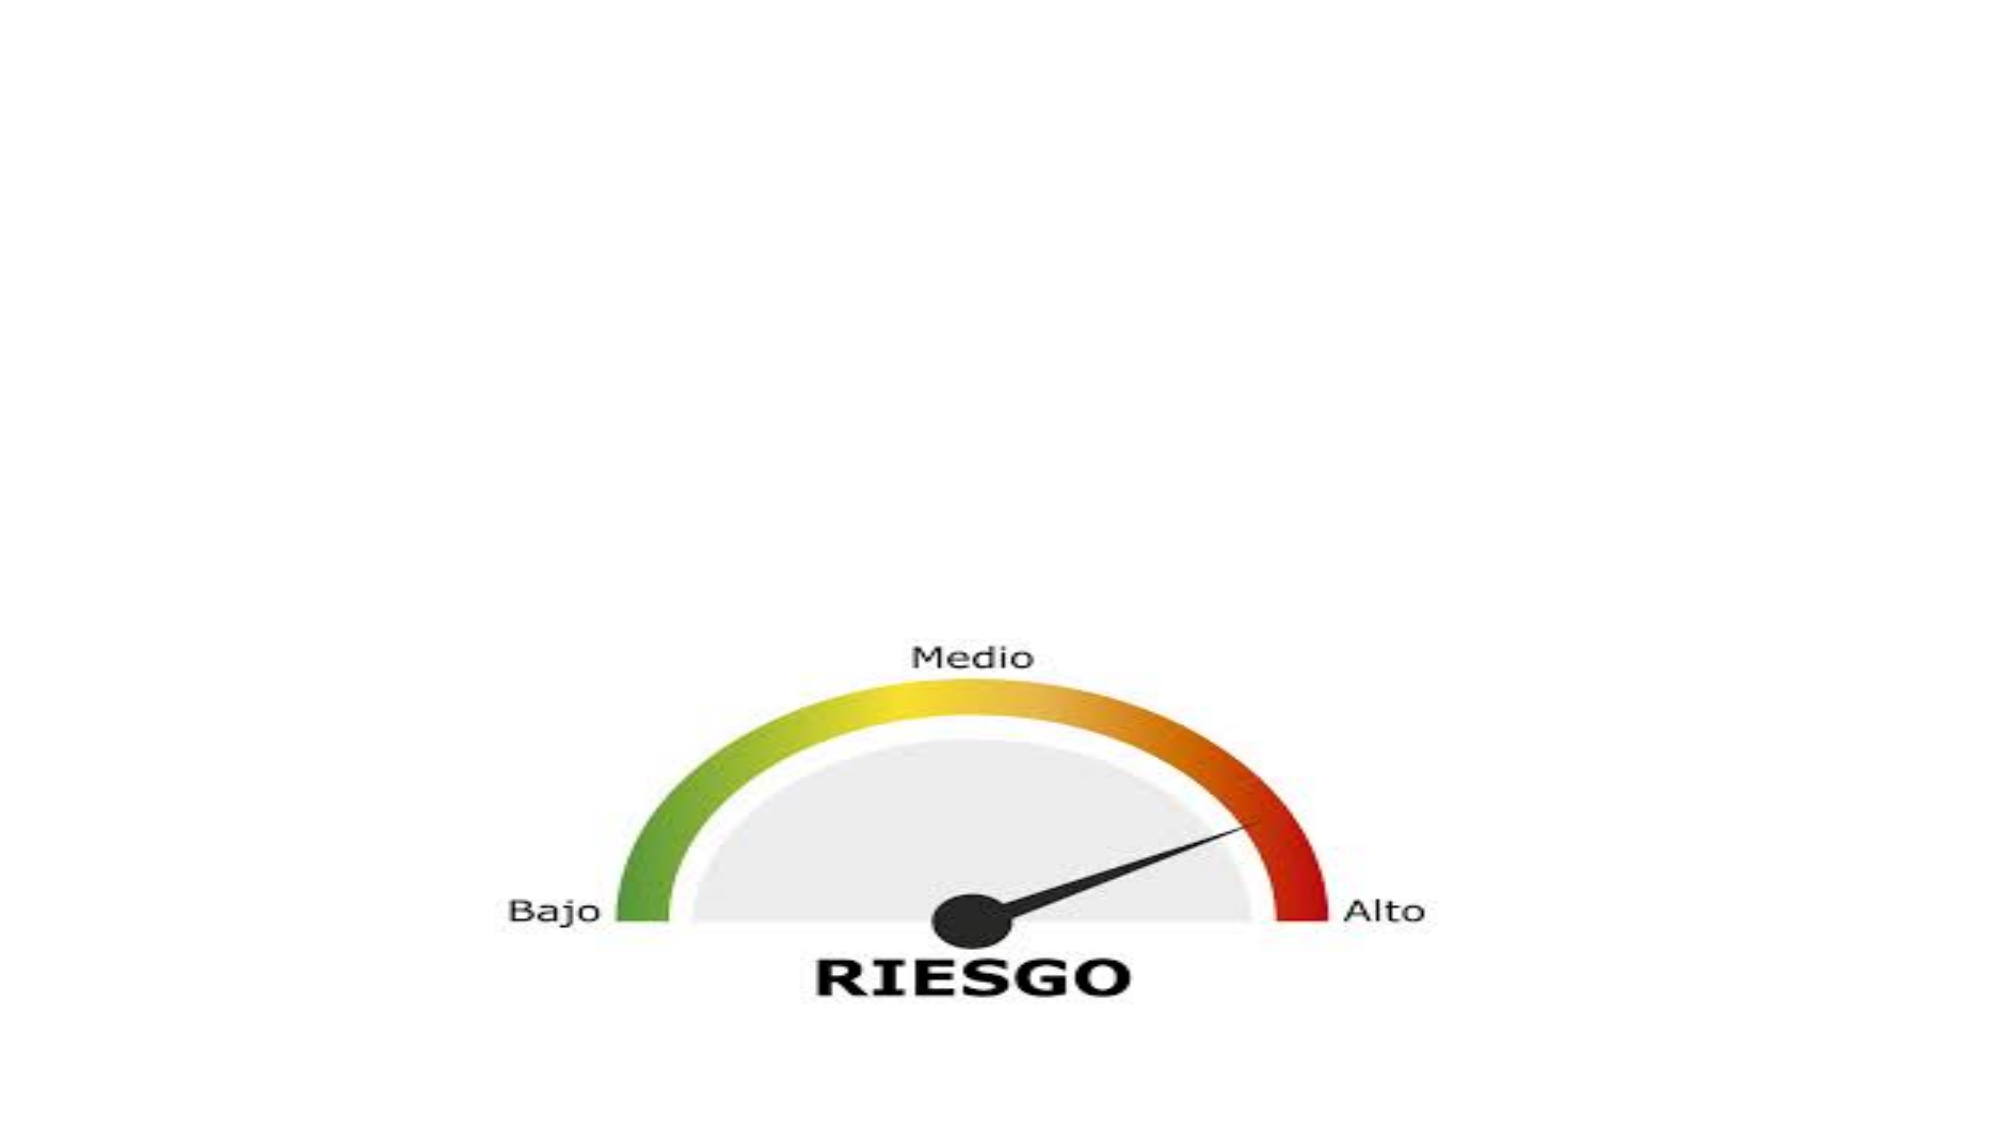

# ¿Merece la pena invertir en el corto plazo?¿Es más o menos riesgoso?